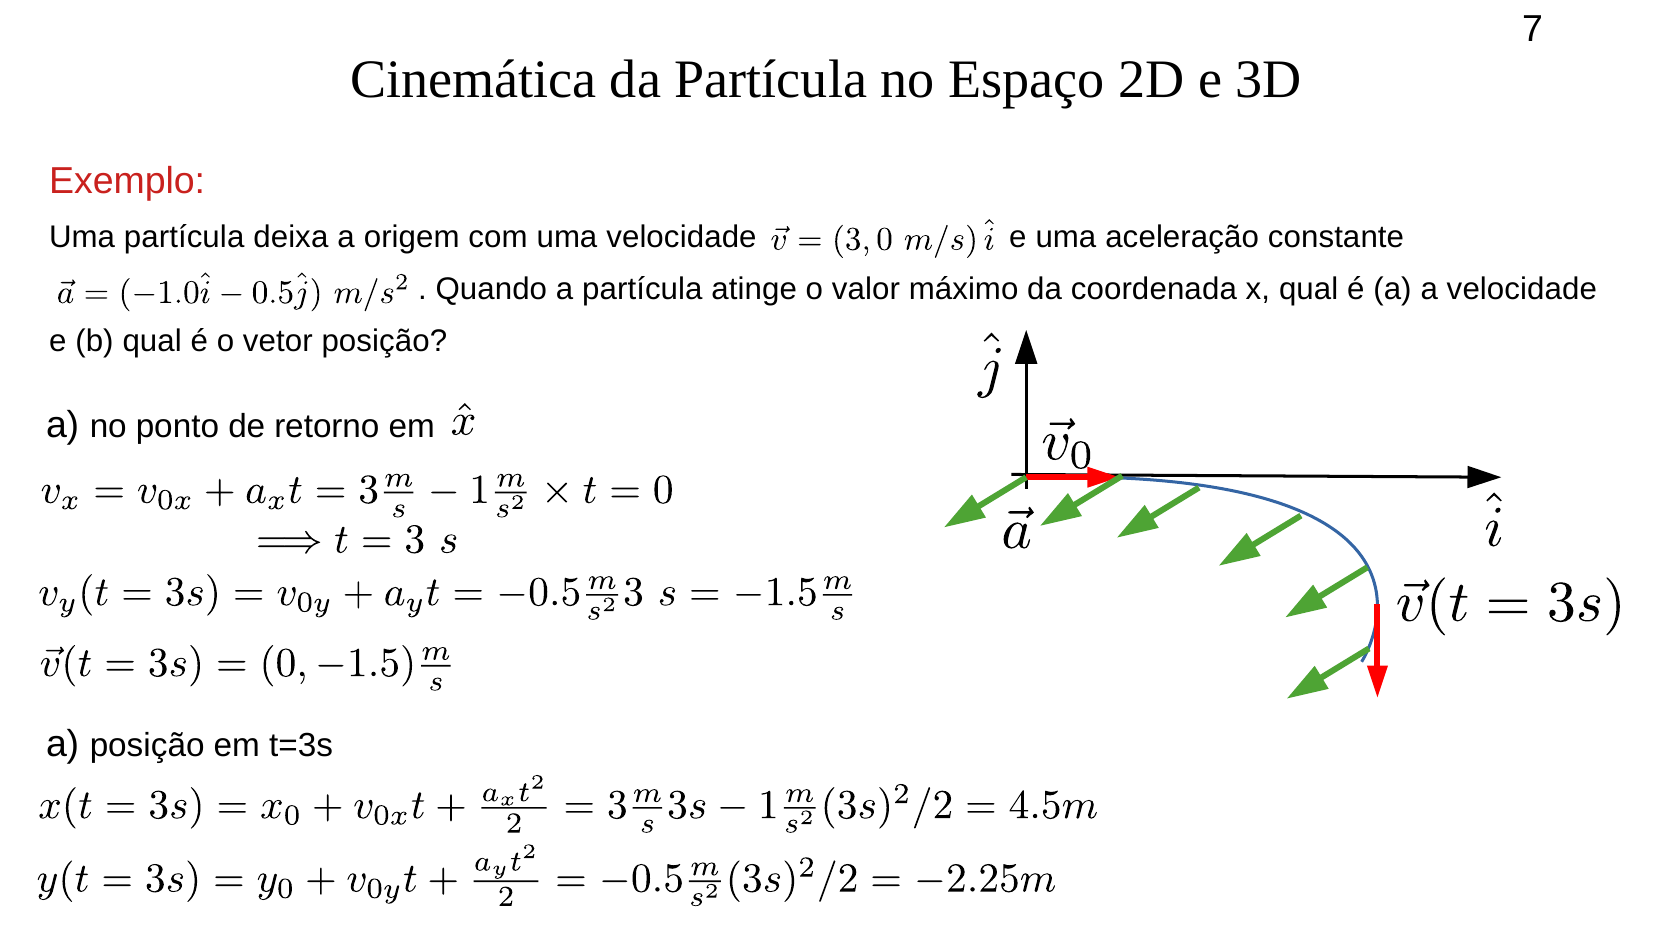

Cinemática da Partícula no Espaço 2D e 3D
Exemplo:
Uma partícula deixa a origem com uma velocidade 		 e uma aceleração constante . Quando a partícula atinge o valor máximo da coordenada x, qual é (a) a velocidade e (b) qual é o vetor posição?
a) no ponto de retorno em
a) posição em t=3s